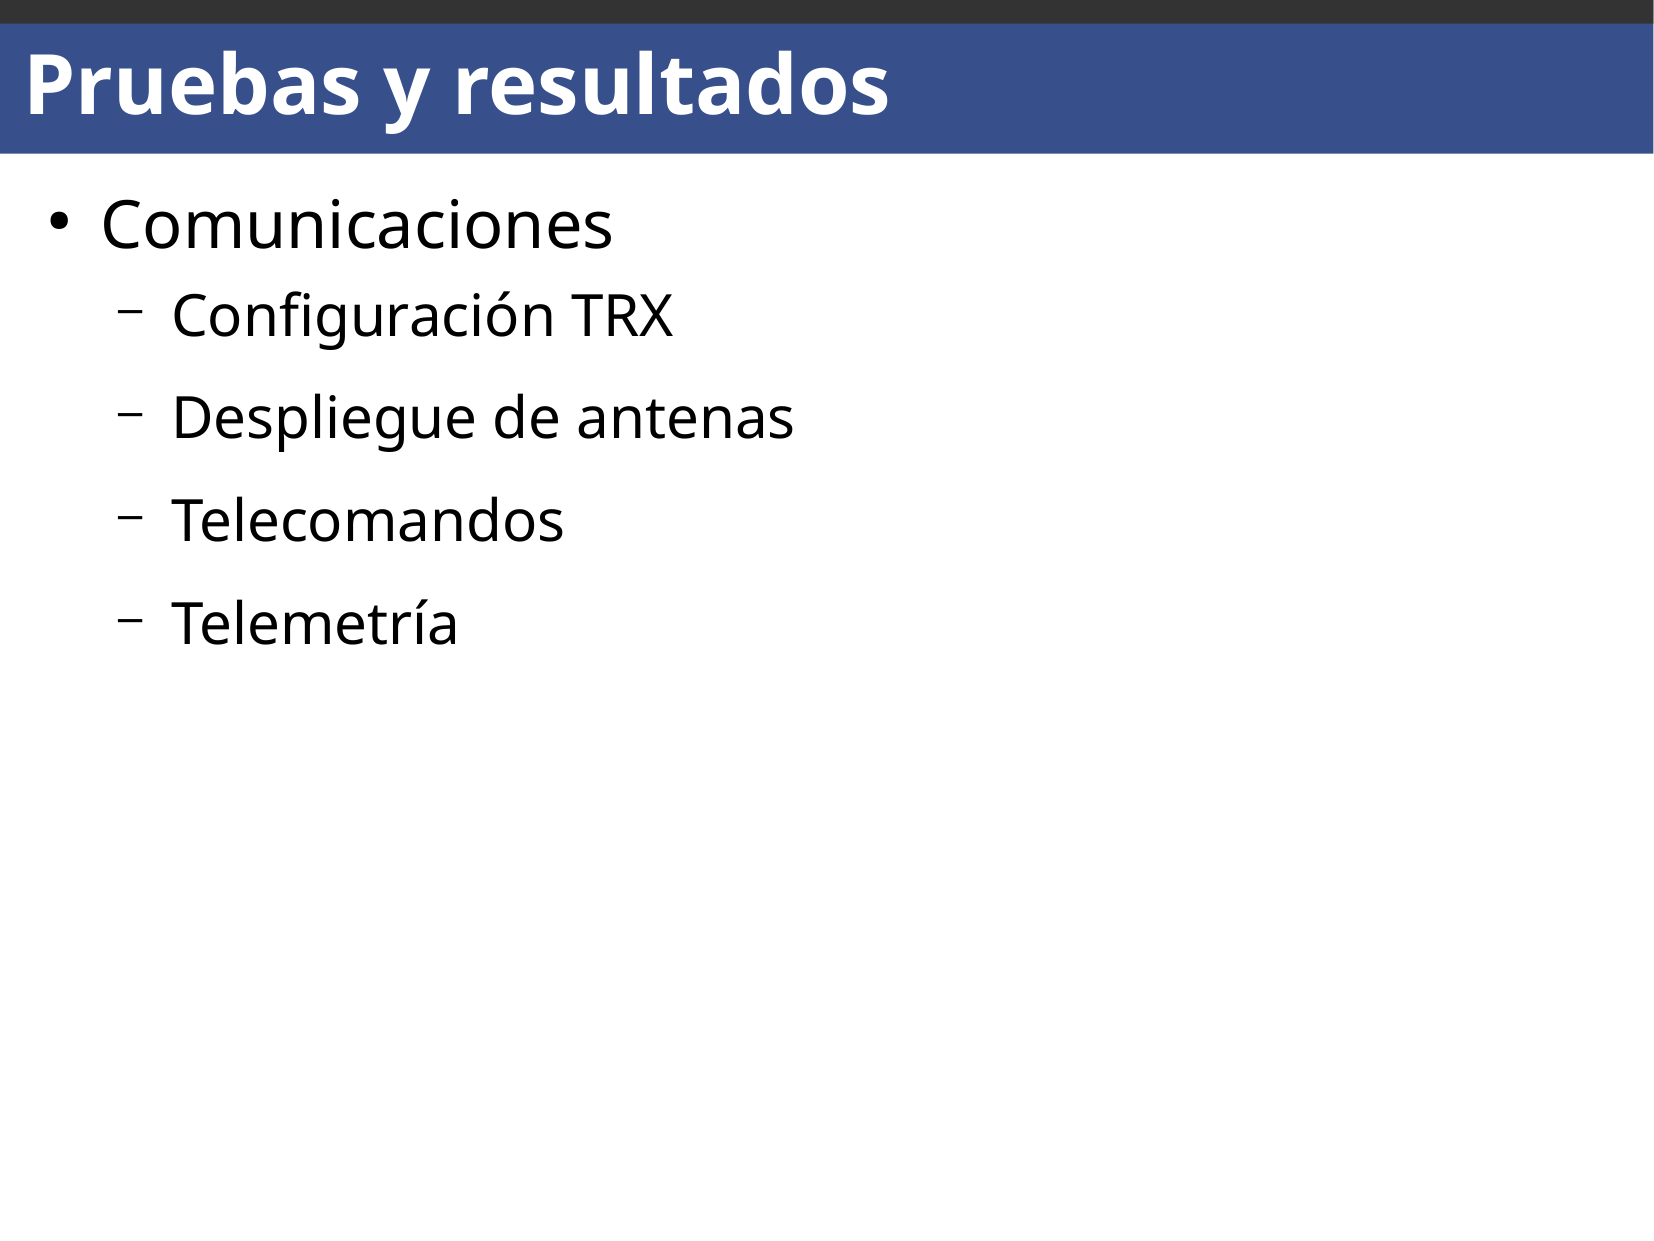

# Pruebas y resultados
Comunicaciones
Configuración TRX
Despliegue de antenas
Telecomandos
Telemetría